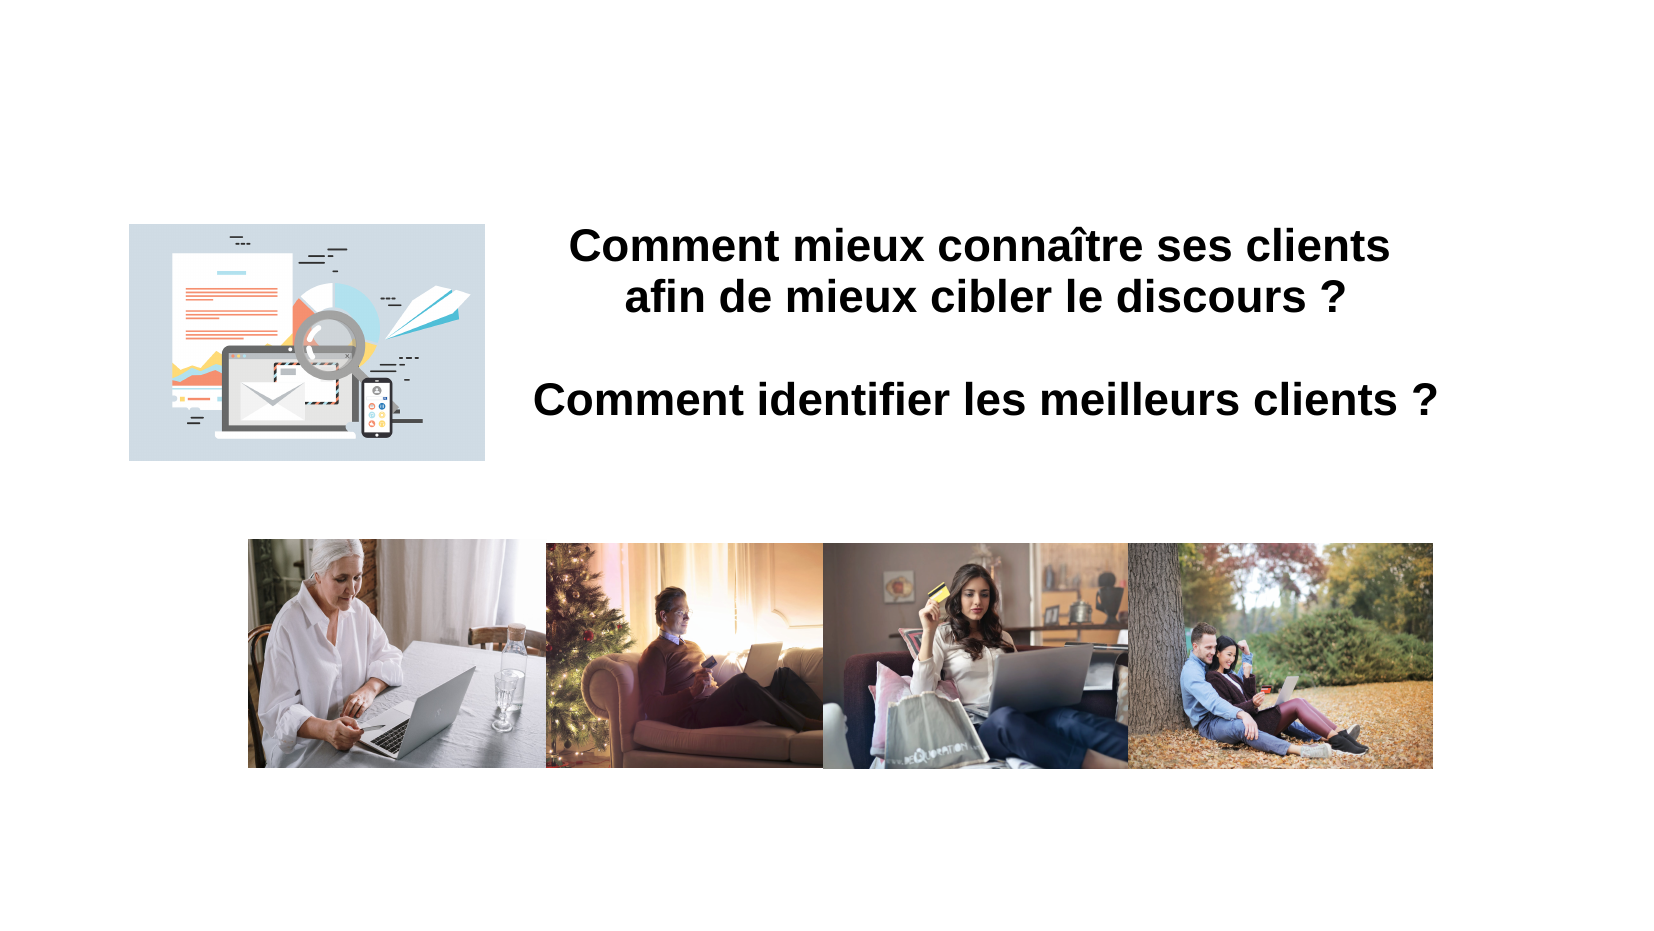

Comment mieux connaître ses clients
afin de mieux cibler le discours ?
Comment identifier les meilleurs clients ?